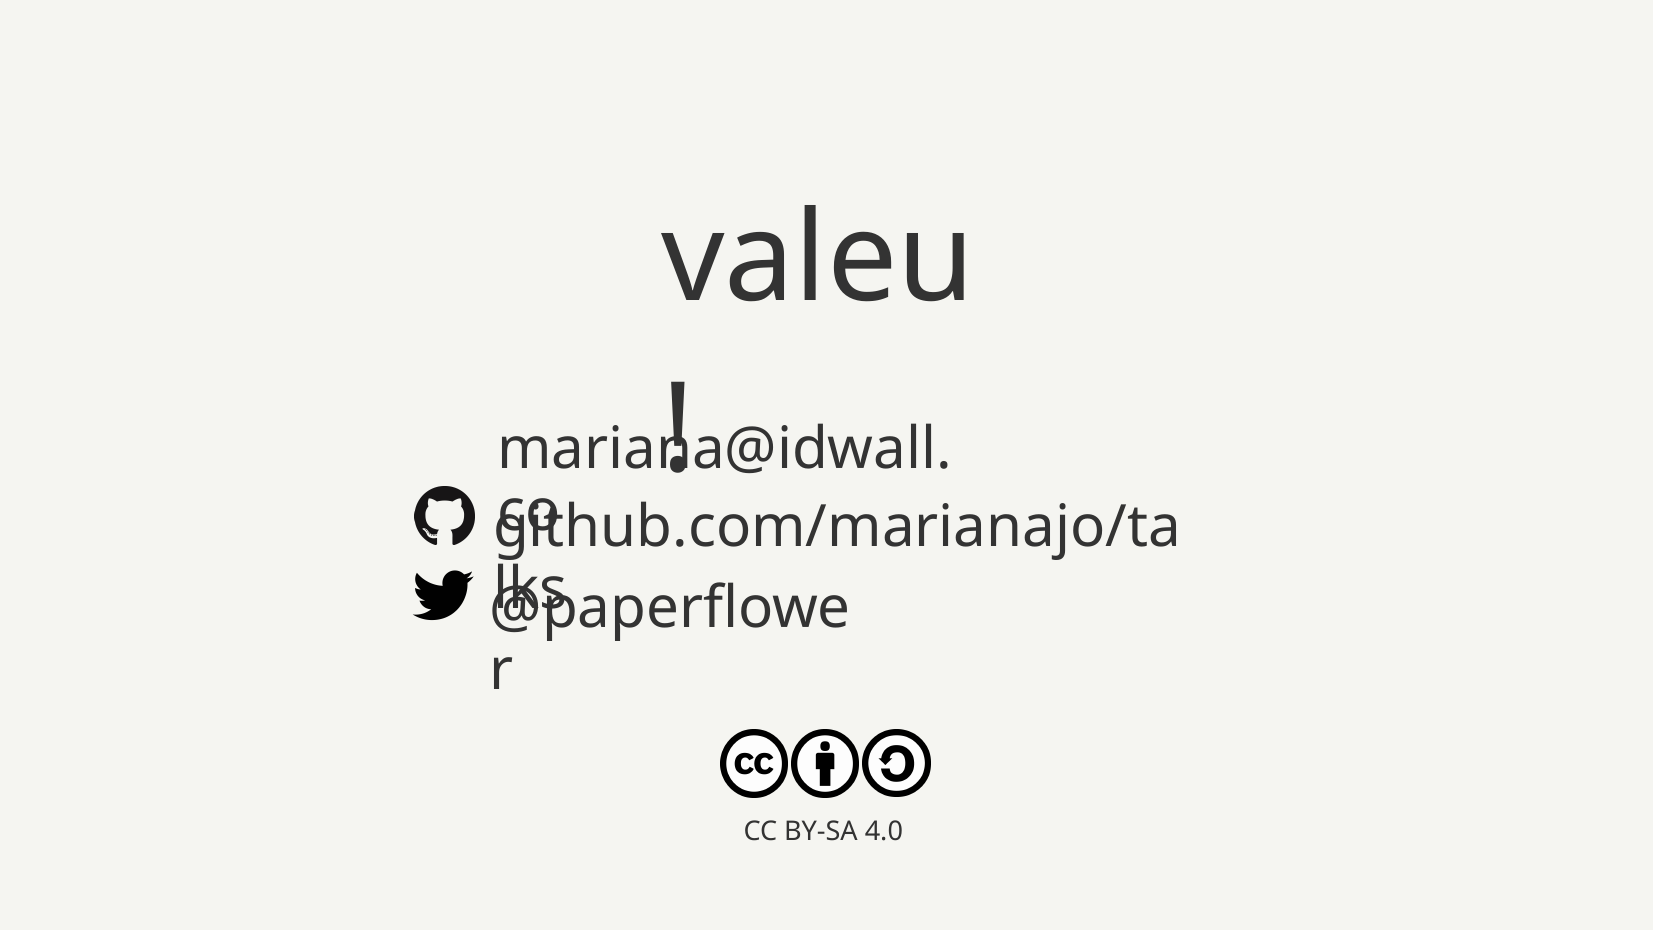

valeu!
mariana@idwall.co
github.com/marianajo/talks
@paperflower
CC BY-SA 4.0